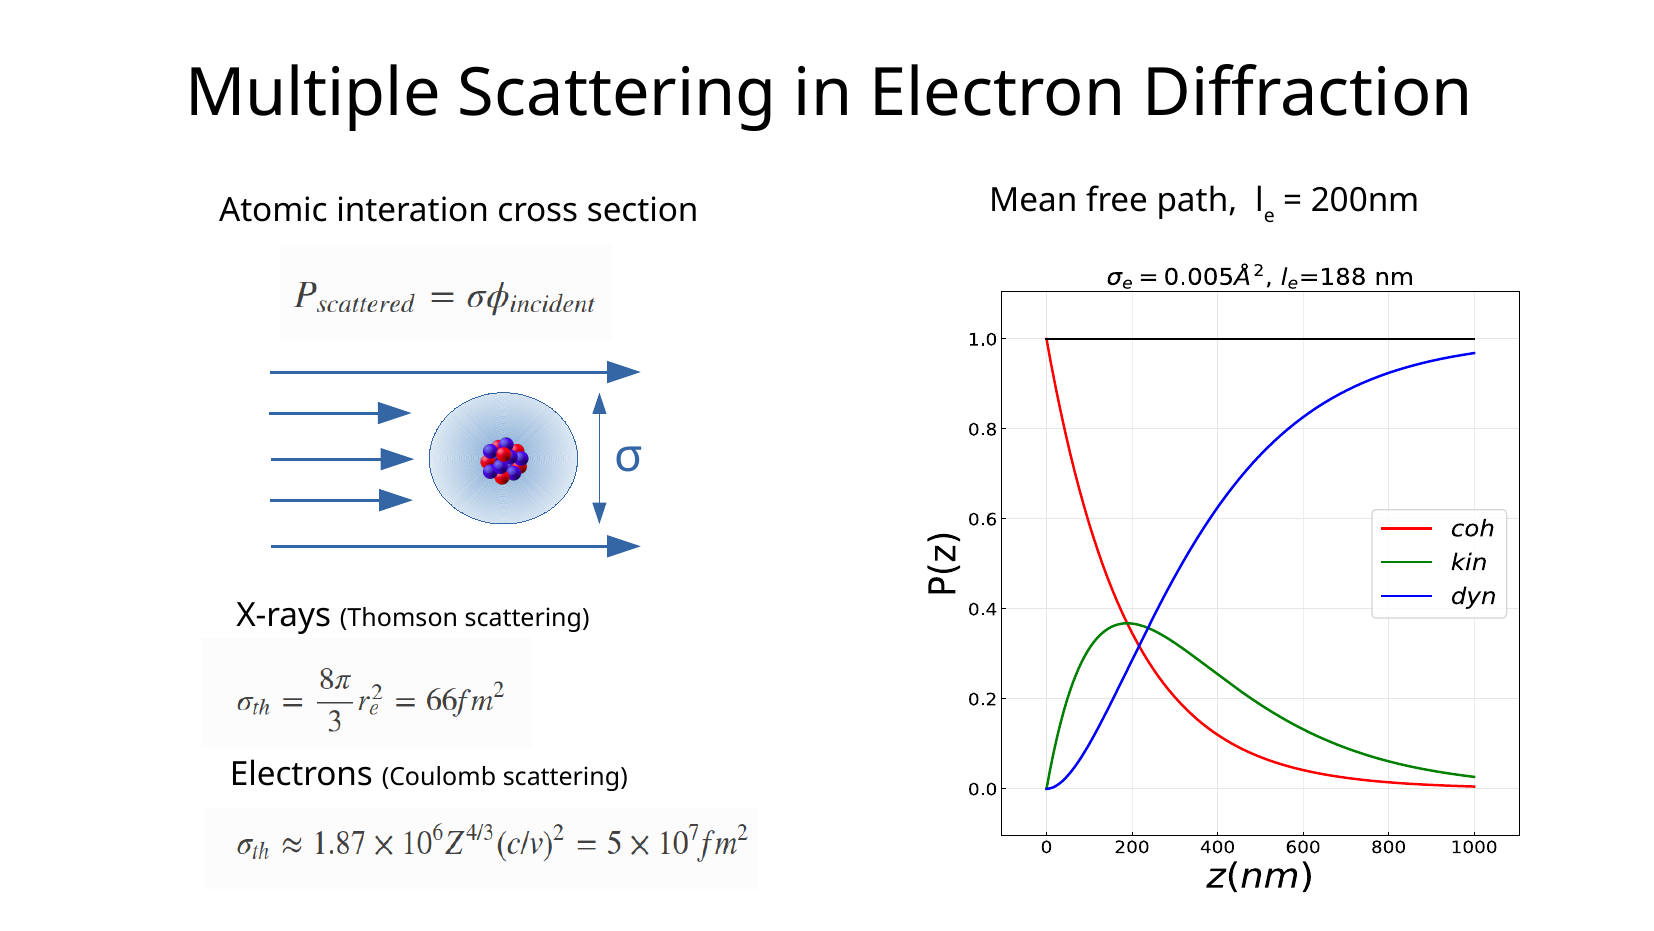

# Multiple Scattering in Electron Diffraction
Mean free path, le = 200nm
Atomic interation cross section
σ
X-rays (Thomson scattering)
Electrons (Coulomb scattering)